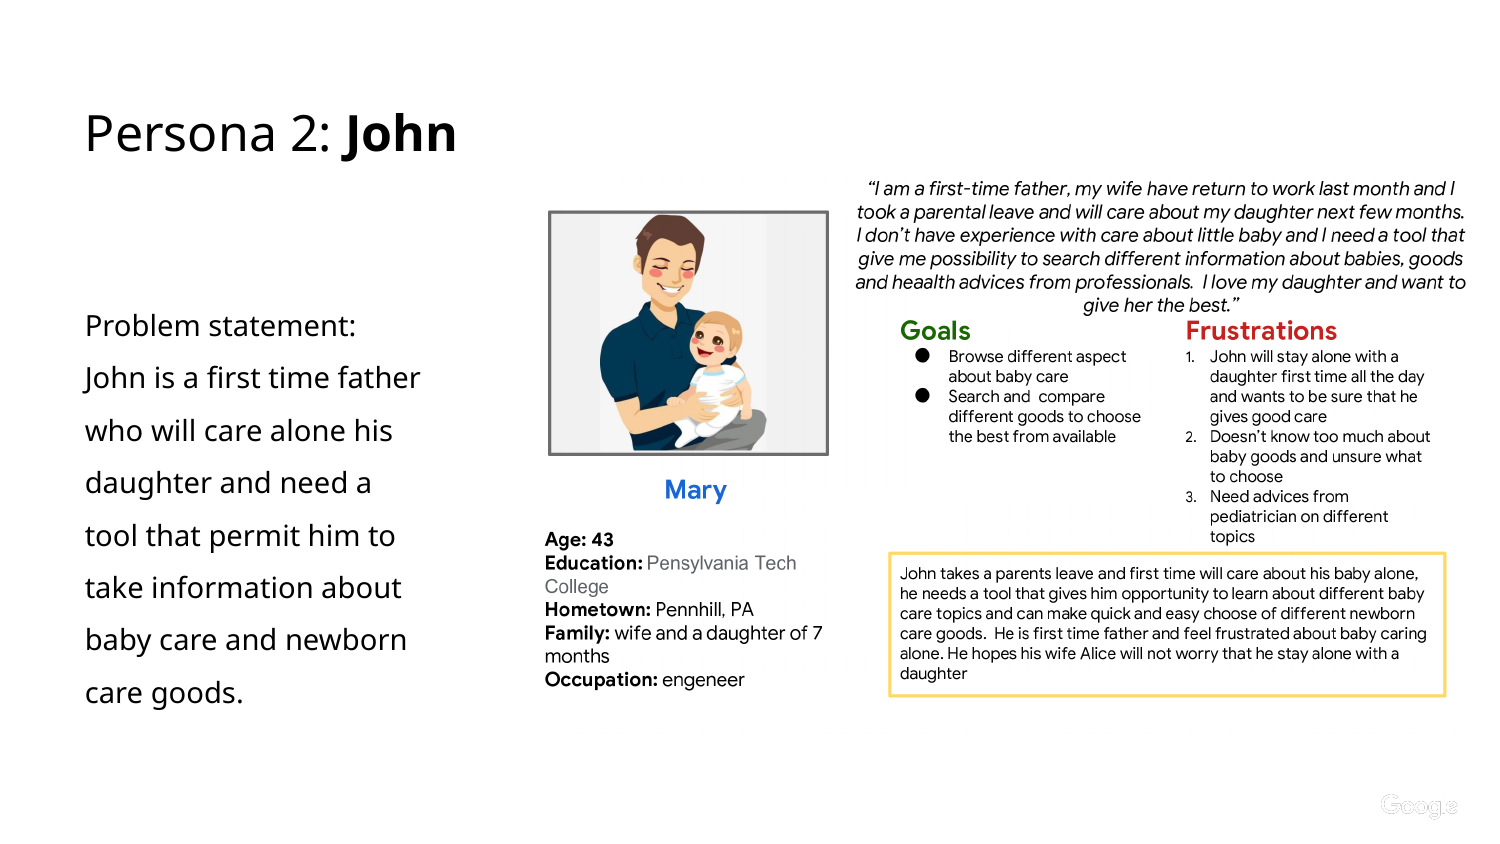

Persona 2: John
Problem statement:
John is a first time father who will care alone his daughter and need a tool that permit him to take information about baby care and newborn care goods.